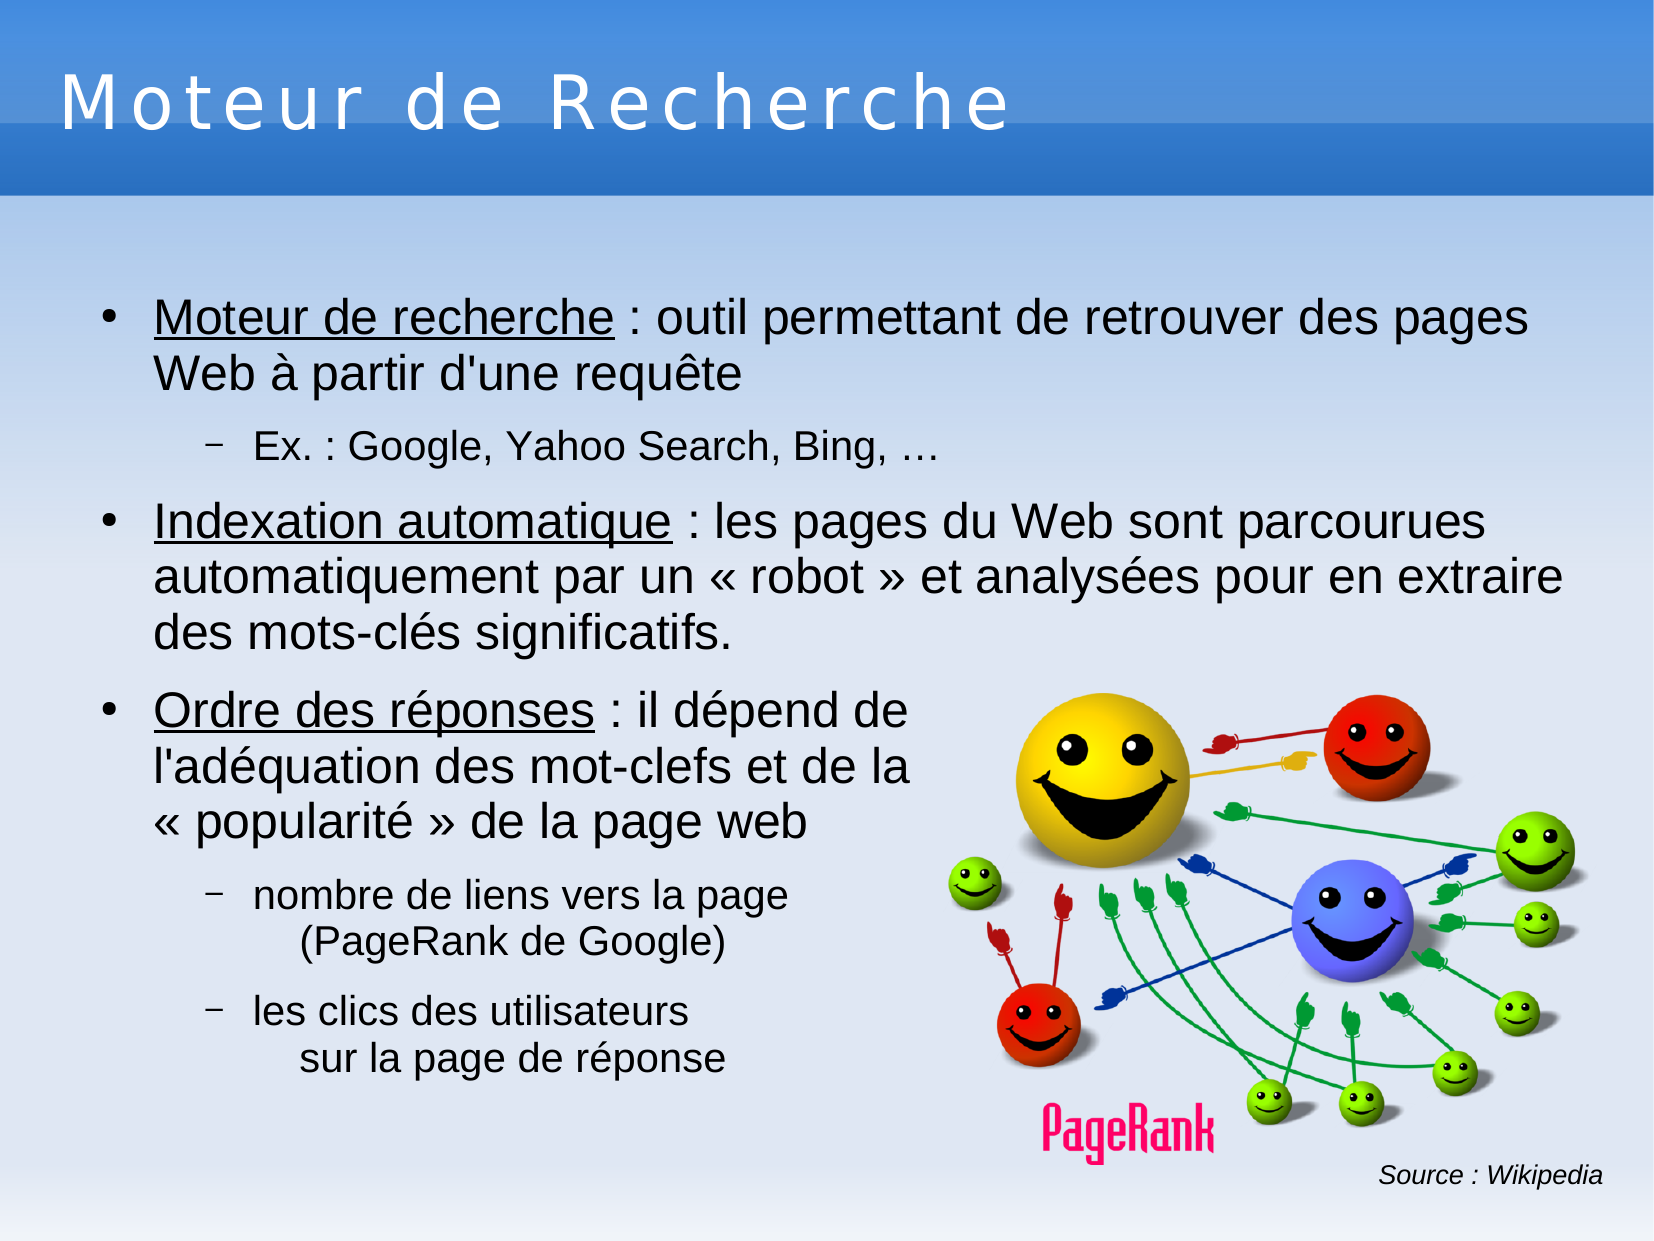

Moteur de Recherche
# Moteur de recherche : outil permettant de retrouver des pages Web à partir d'une requête
Ex. : Google, Yahoo Search, Bing, …
Indexation automatique : les pages du Web sont parcourues automatiquement par un « robot » et analysées pour en extraire des mots-clés significatifs.
Ordre des réponses : il dépend de
l'adéquation des mot-clefs et de la
« popularité » de la page web
nombre de liens vers la page
(PageRank de Google)
les clics des utilisateurs
sur la page de réponse
Source : Wikipedia